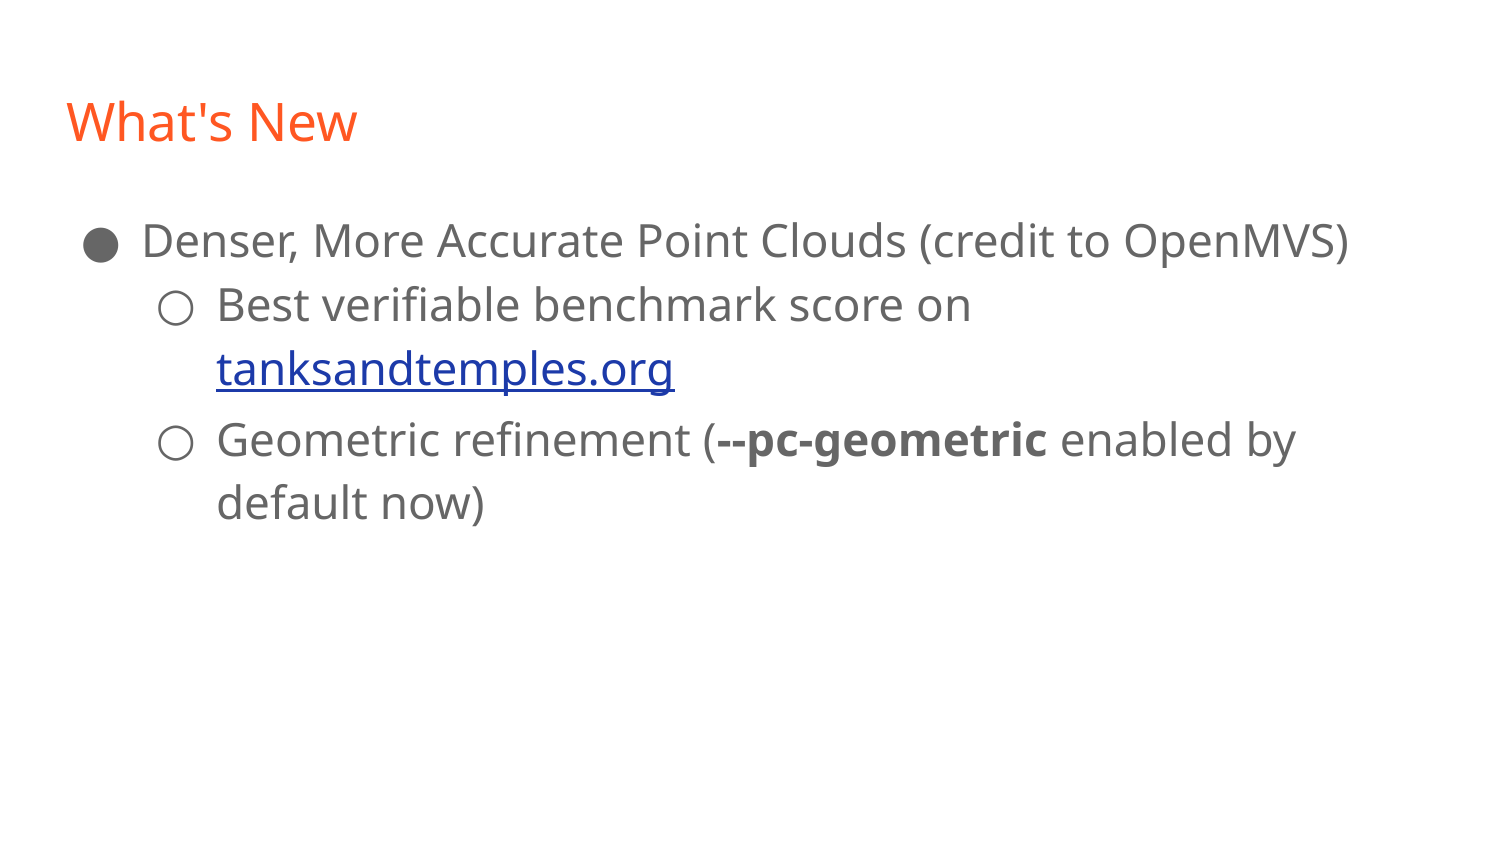

# What's New
Denser, More Accurate Point Clouds (credit to OpenMVS)
Best verifiable benchmark score on tanksandtemples.org
Geometric refinement (--pc-geometric enabled by default now)